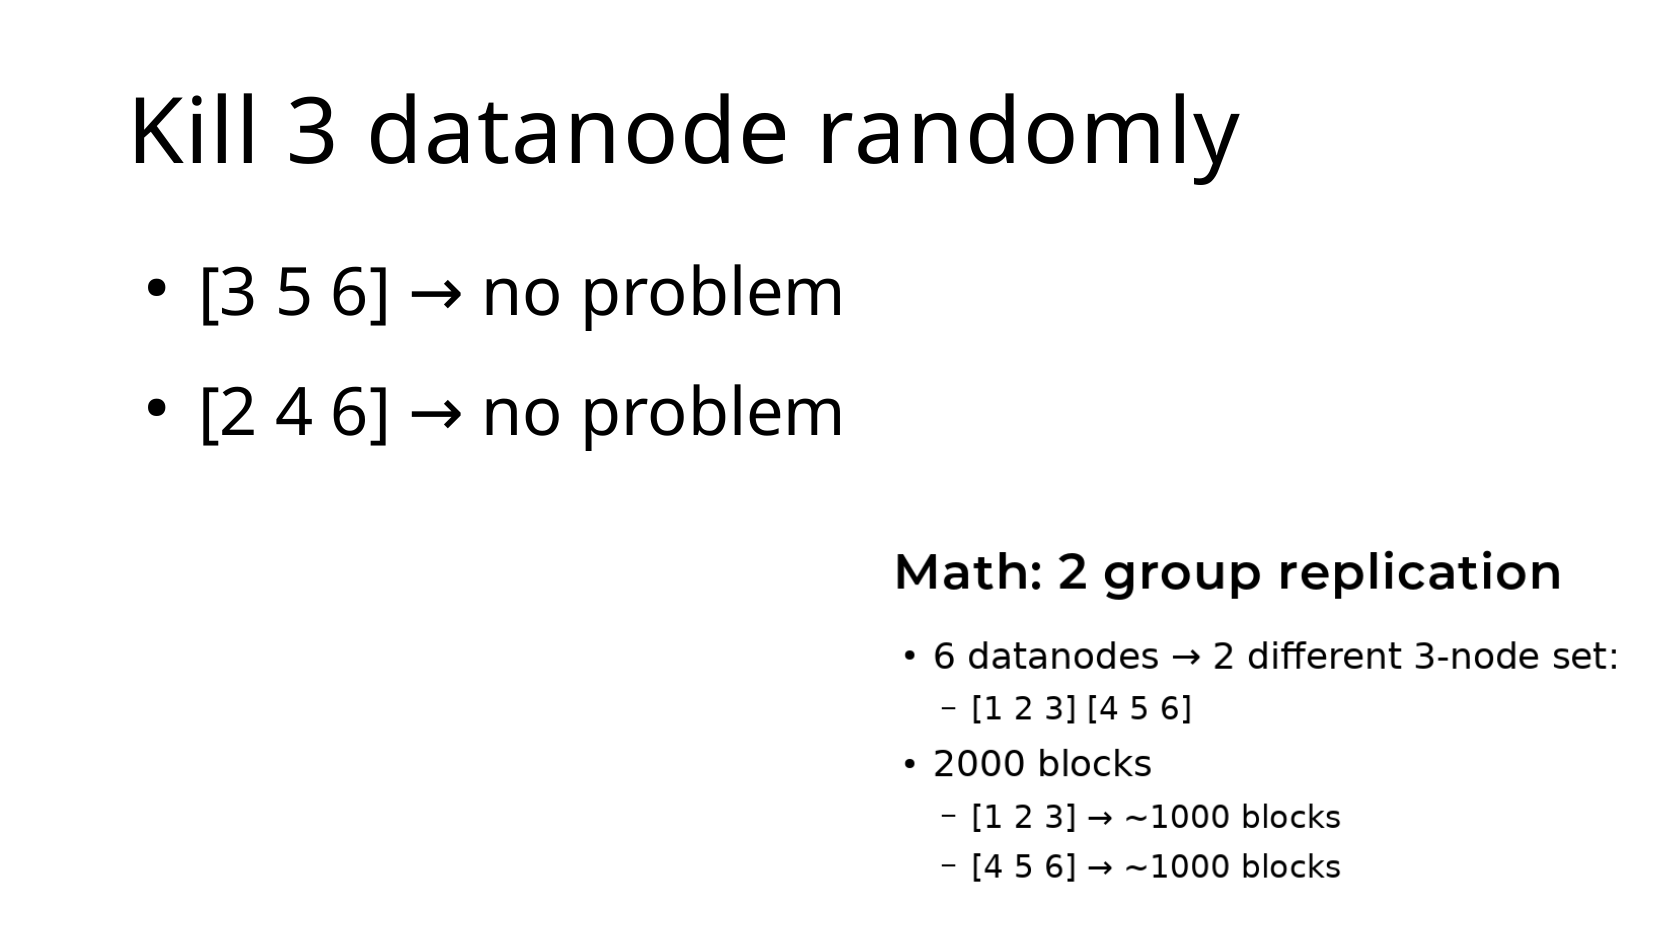

# Kill 3 datanode randomly
[3 5 6] → no problem
[2 4 6] → no problem